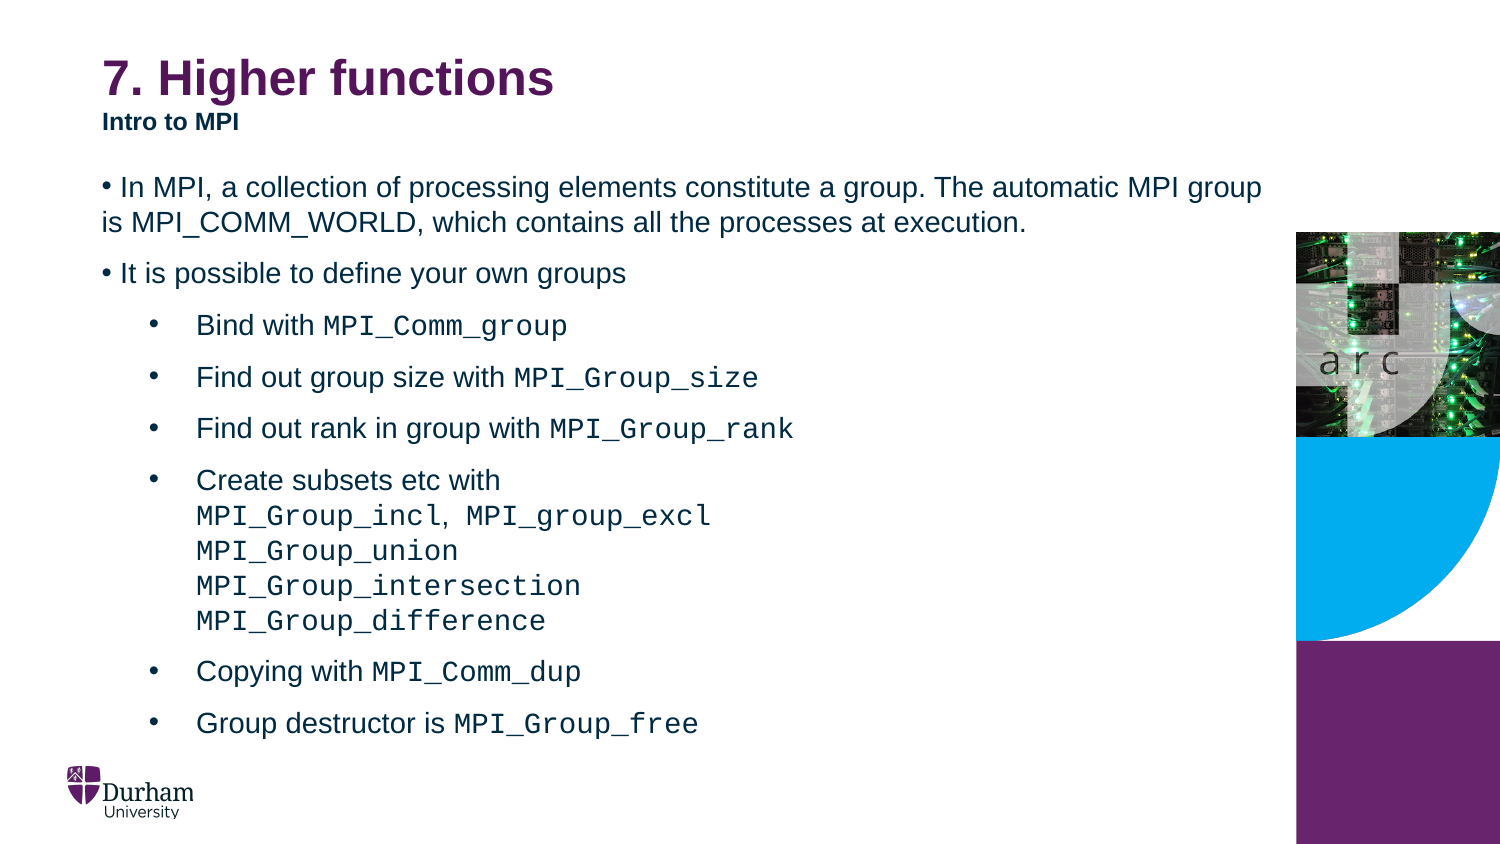

# 7. Higher functions Intro to MPI
 In MPI, a collection of processing elements constitute a group. The automatic MPI group is MPI_COMM_WORLD, which contains all the processes at execution.
 It is possible to define your own groups
Bind with MPI_Comm_group
Find out group size with MPI_Group_size
Find out rank in group with MPI_Group_rank
Create subsets etc with
MPI_Group_incl, MPI_group_excl
MPI_Group_union
MPI_Group_intersection
MPI_Group_difference
Copying with MPI_Comm_dup
Group destructor is MPI_Group_free